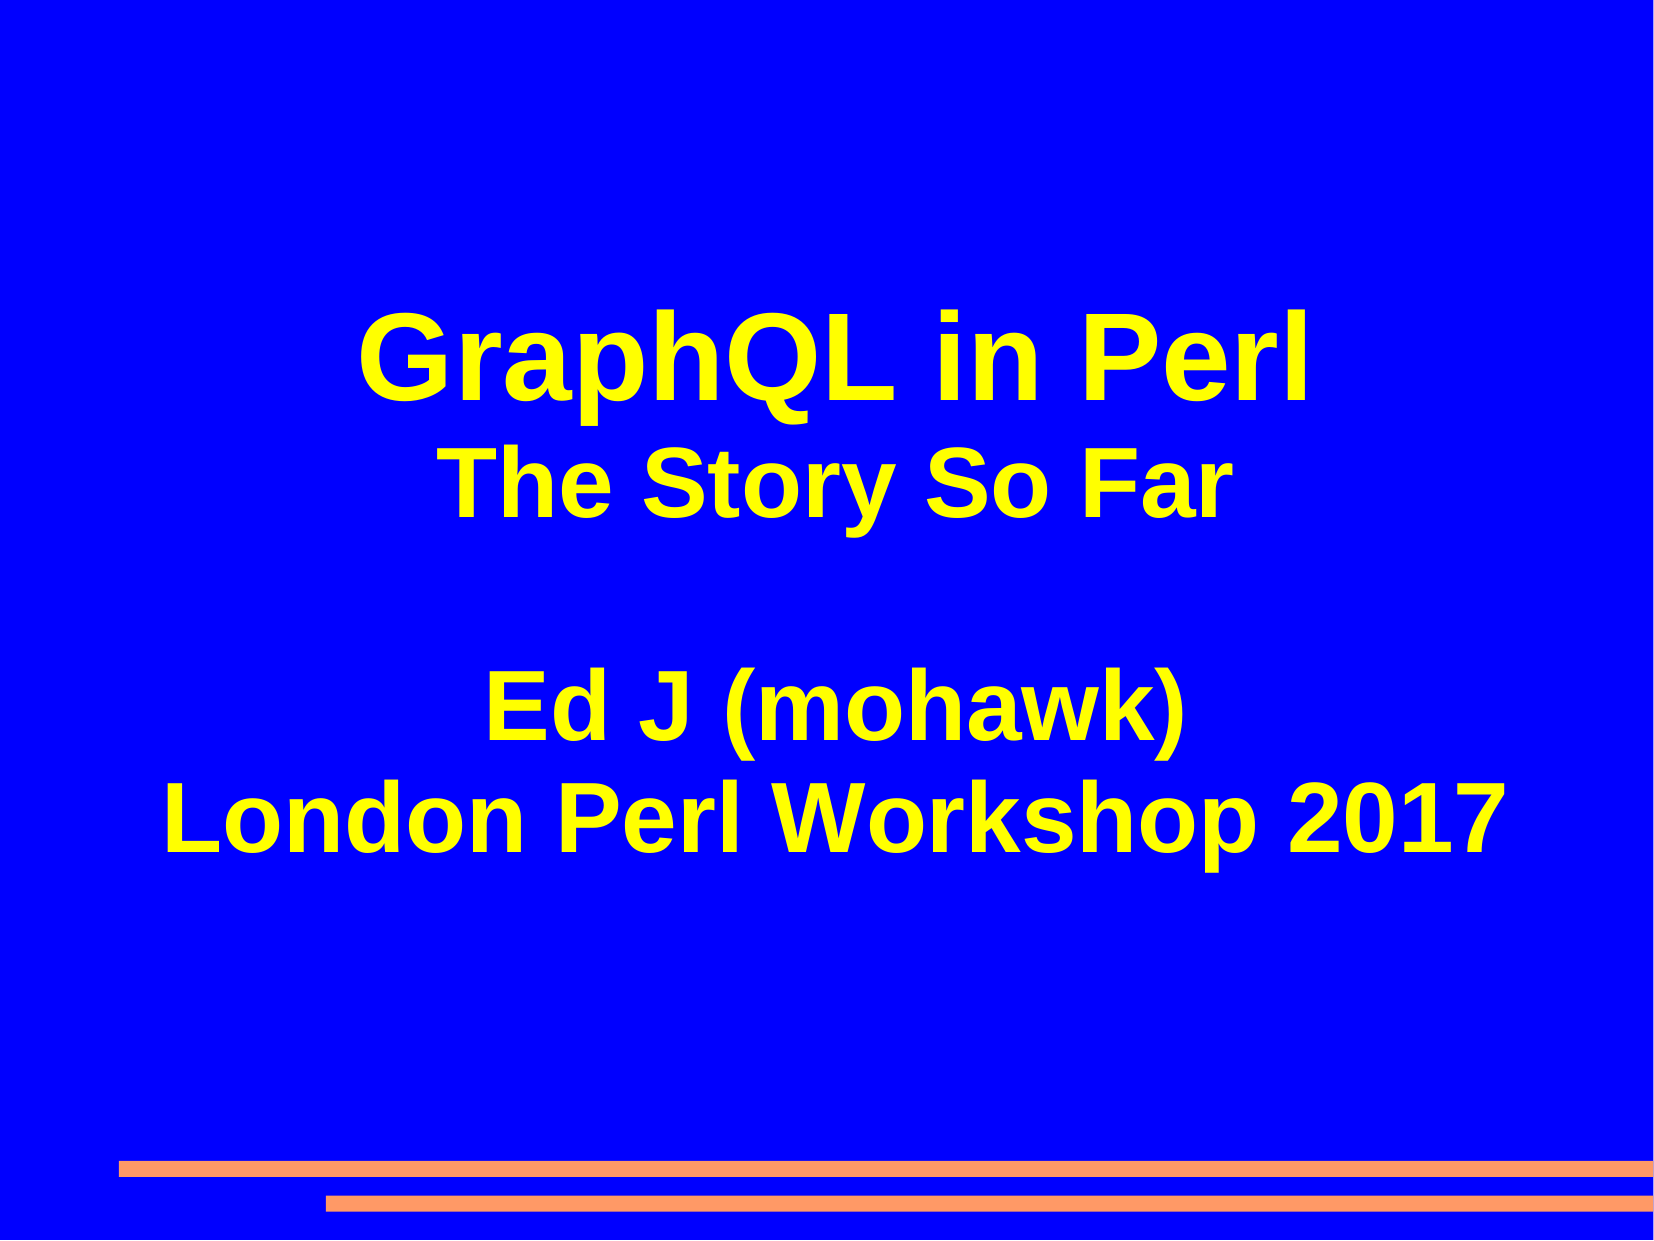

# GraphQL in Perl The Story So Far Ed J (mohawk) London Perl Workshop 2017